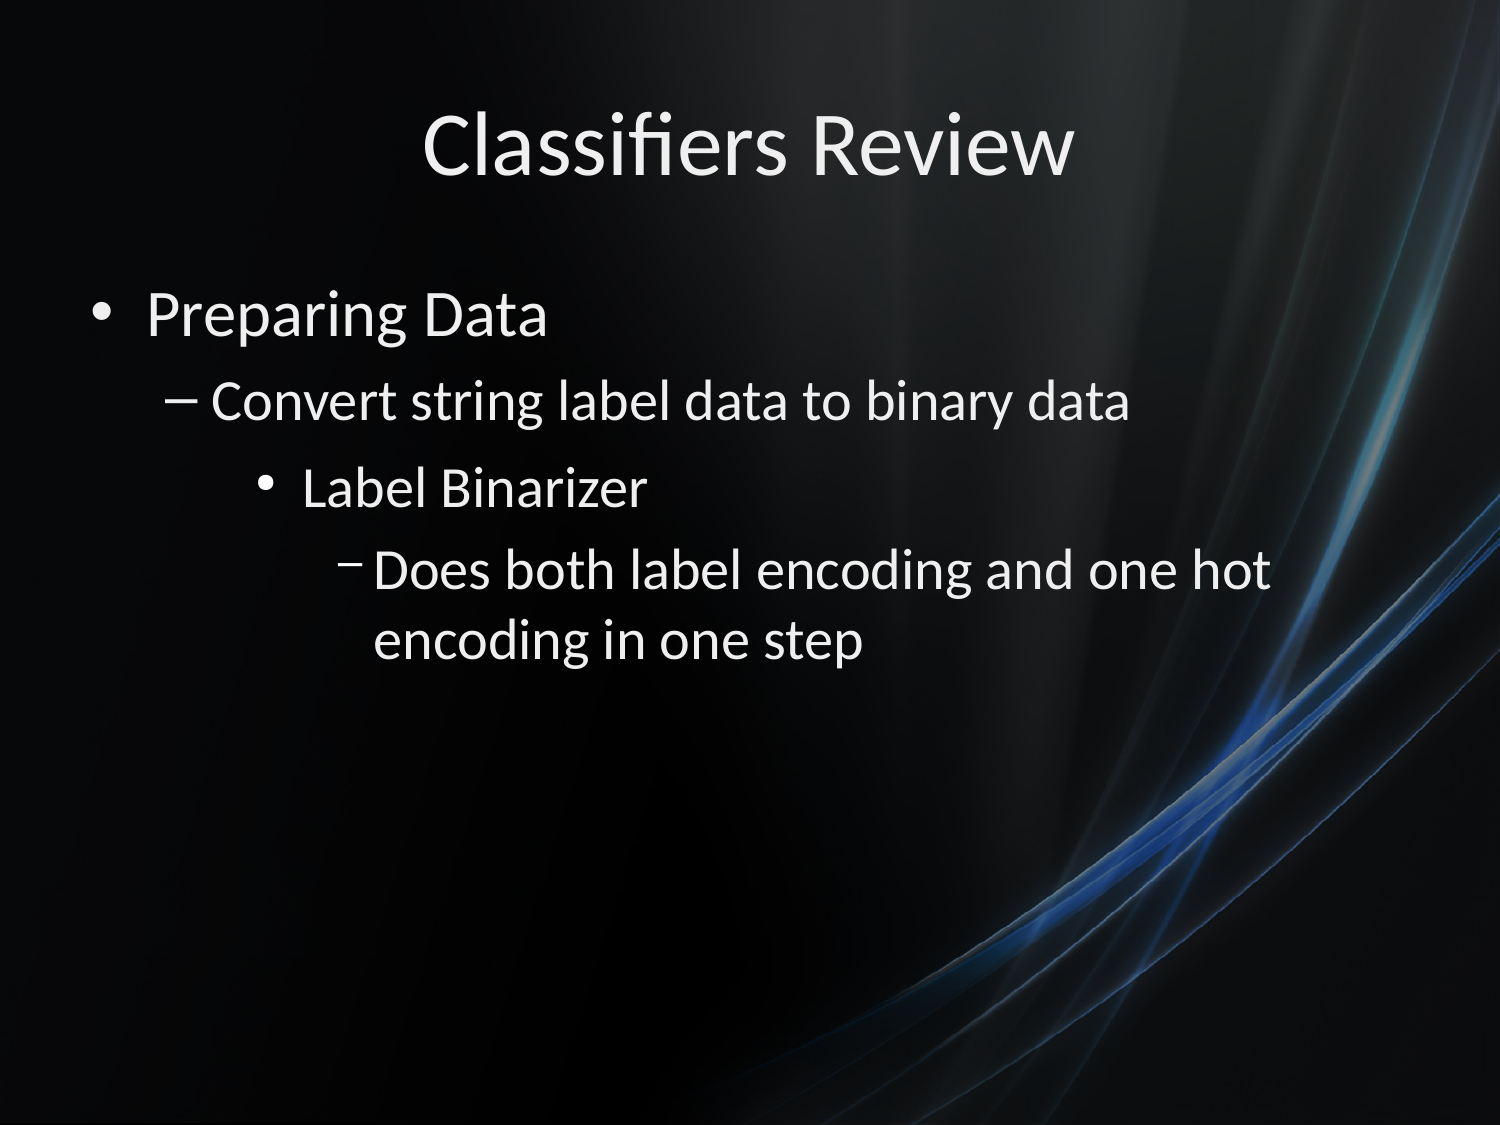

# Classifiers Review
Preparing Data
Convert string label data to binary data
Label Binarizer
Does both label encoding and one hot encoding in one step